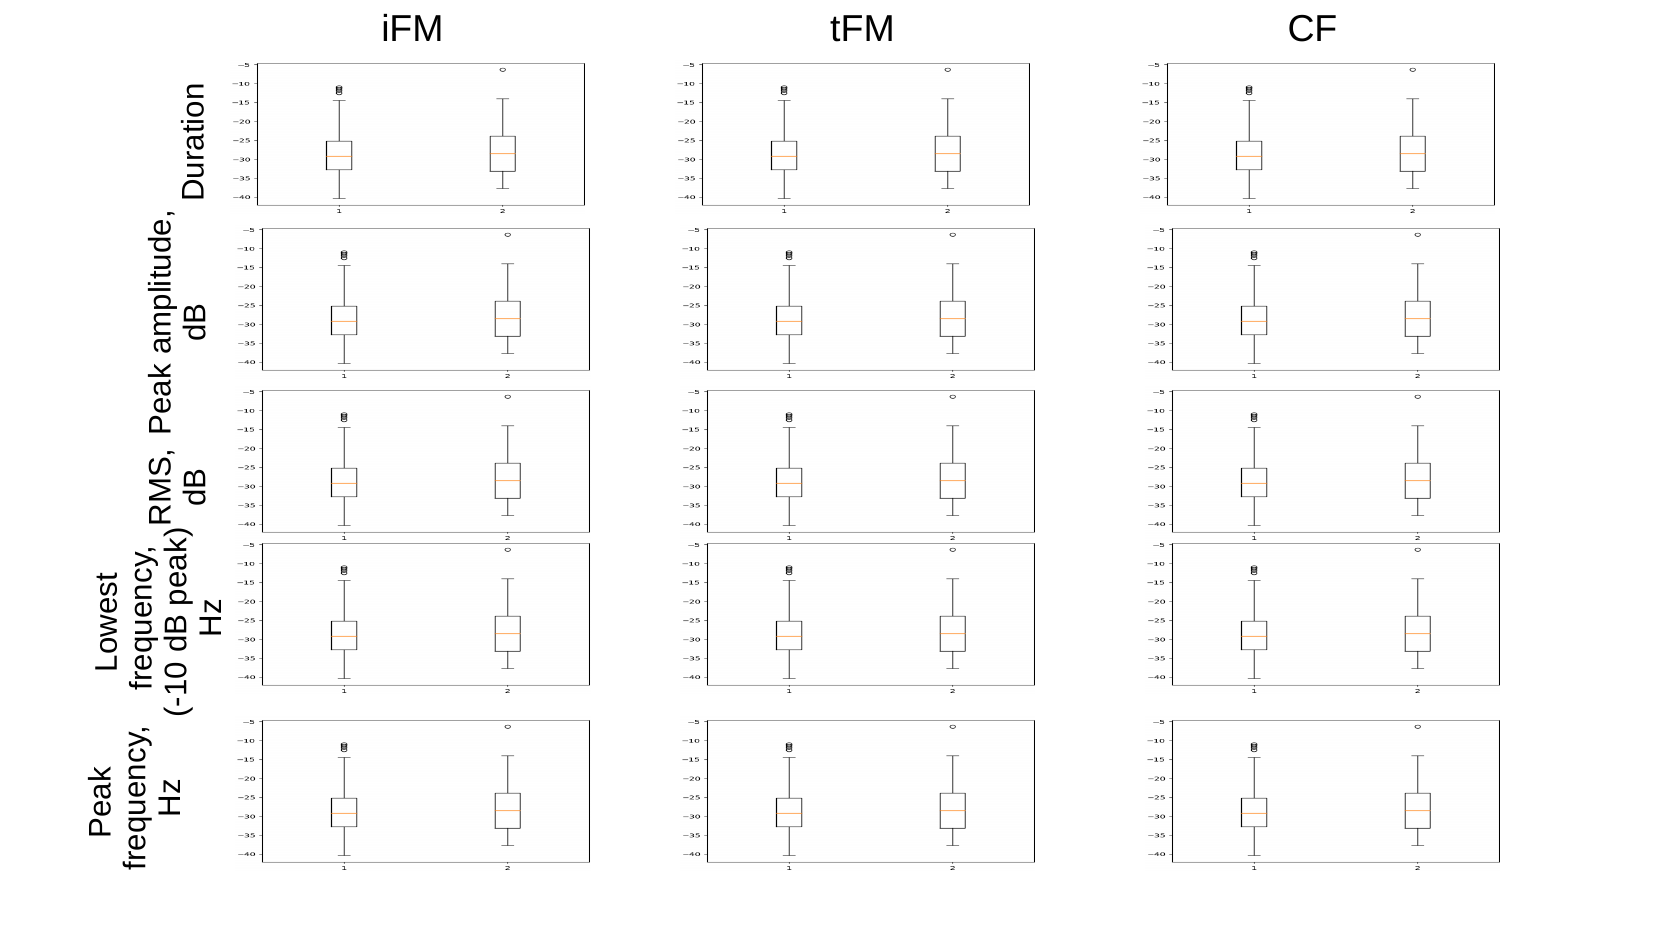

iFM
tFM
CF
Duration
Peak amplitude, dB
RMS,
dB
Lowest
 frequency,
(-10 dB peak)
 Hz
Peak
 frequency,
 Hz